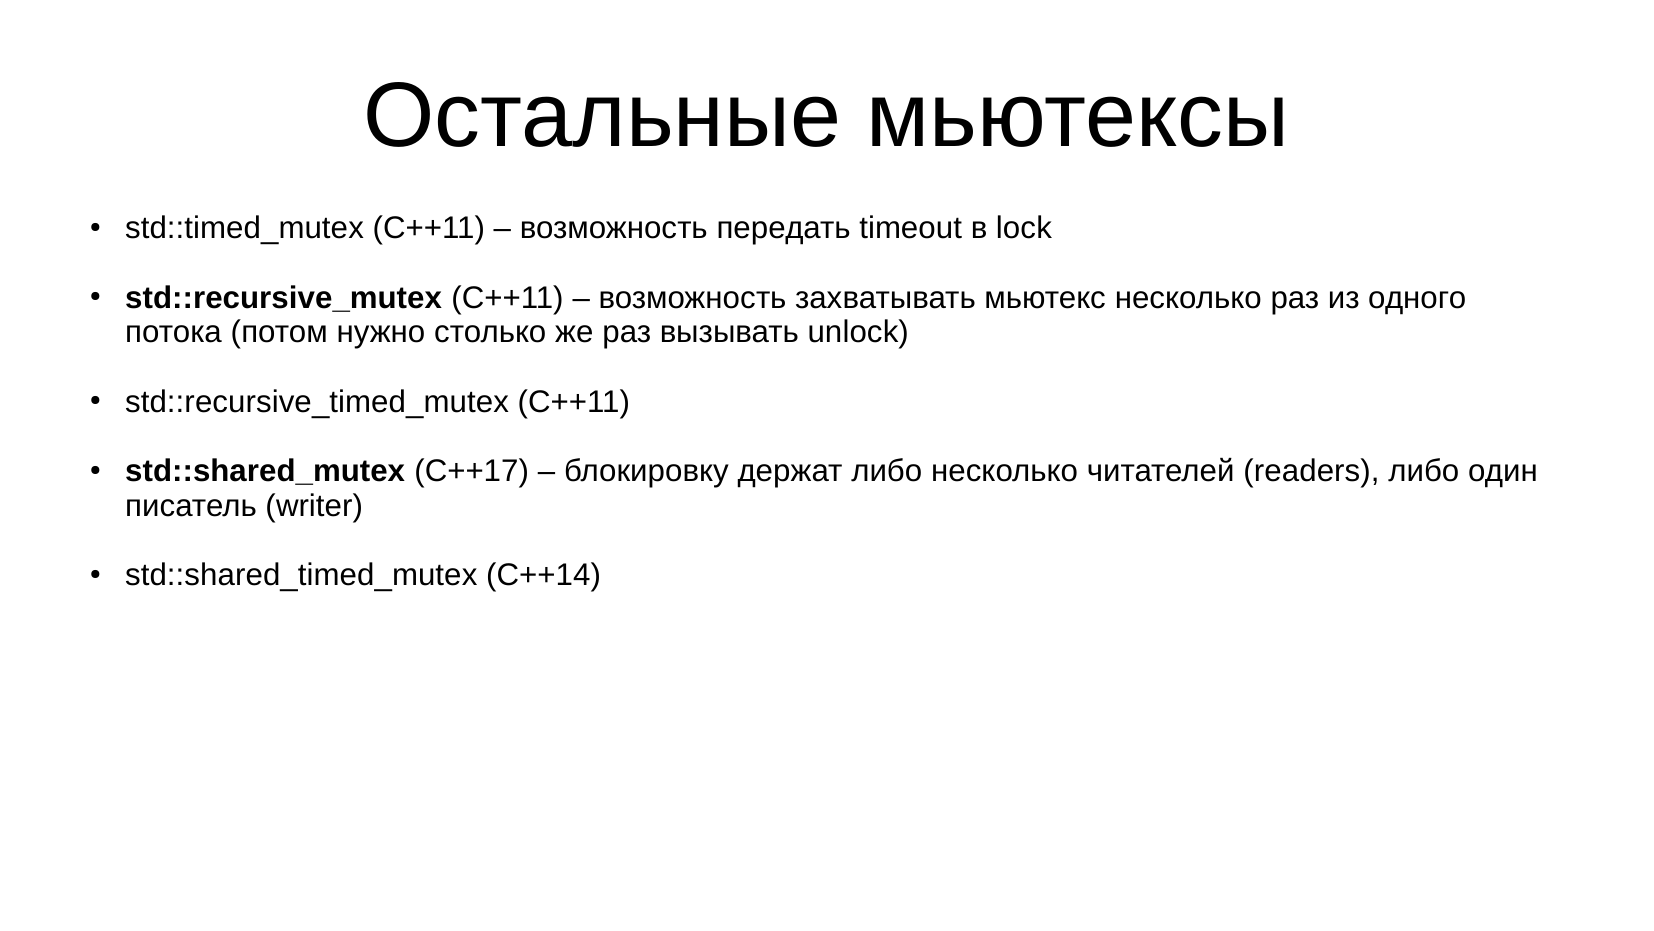

# Остальные мьютексы
std::timed_mutex (C++11) – возможность передать timeout в lock
std::recursive_mutex (C++11) – возможность захватывать мьютекс несколько раз из одного потока (потом нужно столько же раз вызывать unlock)
std::recursive_timed_mutex (C++11)
std::shared_mutex (C++17) – блокировку держат либо несколько читателей (readers), либо один писатель (writer)
std::shared_timed_mutex (C++14)